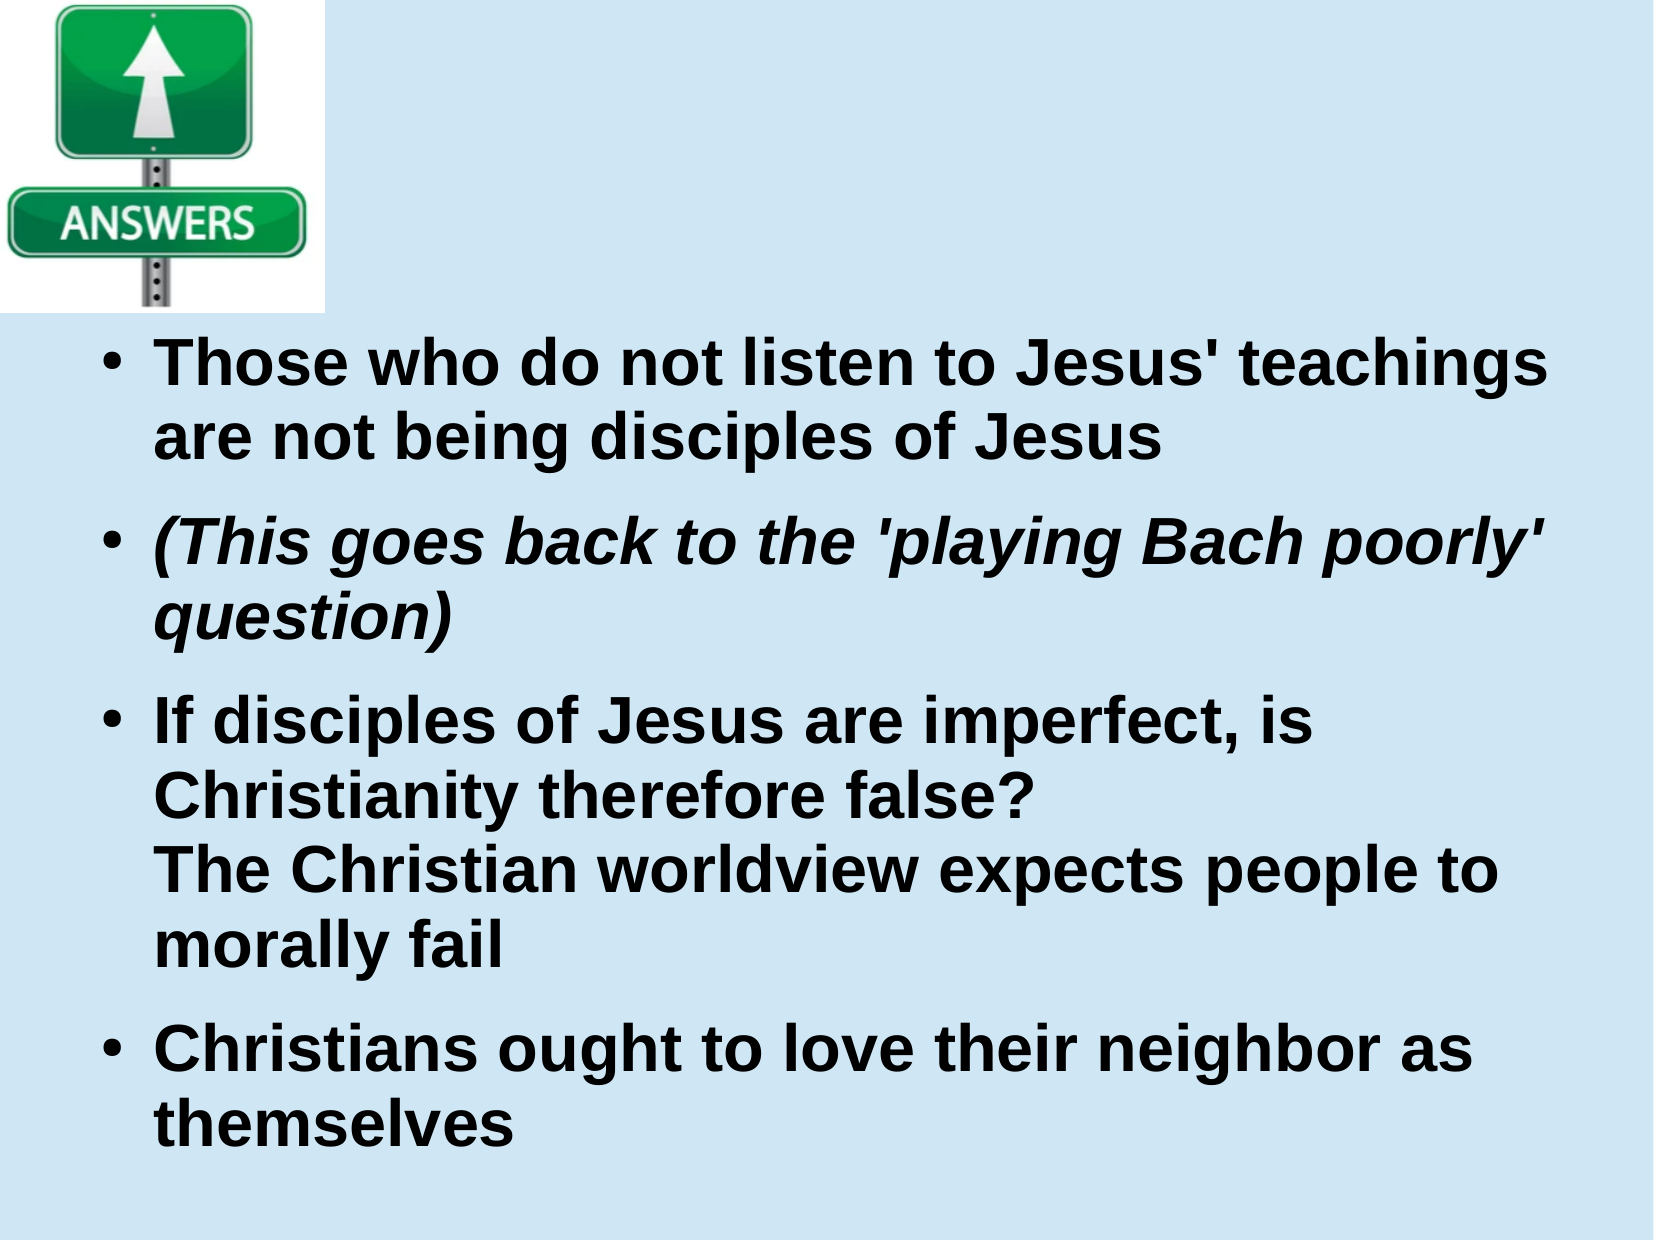

#
Those who do not listen to Jesus' teachings are not being disciples of Jesus
(This goes back to the 'playing Bach poorly' question)
If disciples of Jesus are imperfect, is Christianity therefore false?
The Christian worldview expects people to morally fail
Christians ought to love their neighbor as themselves